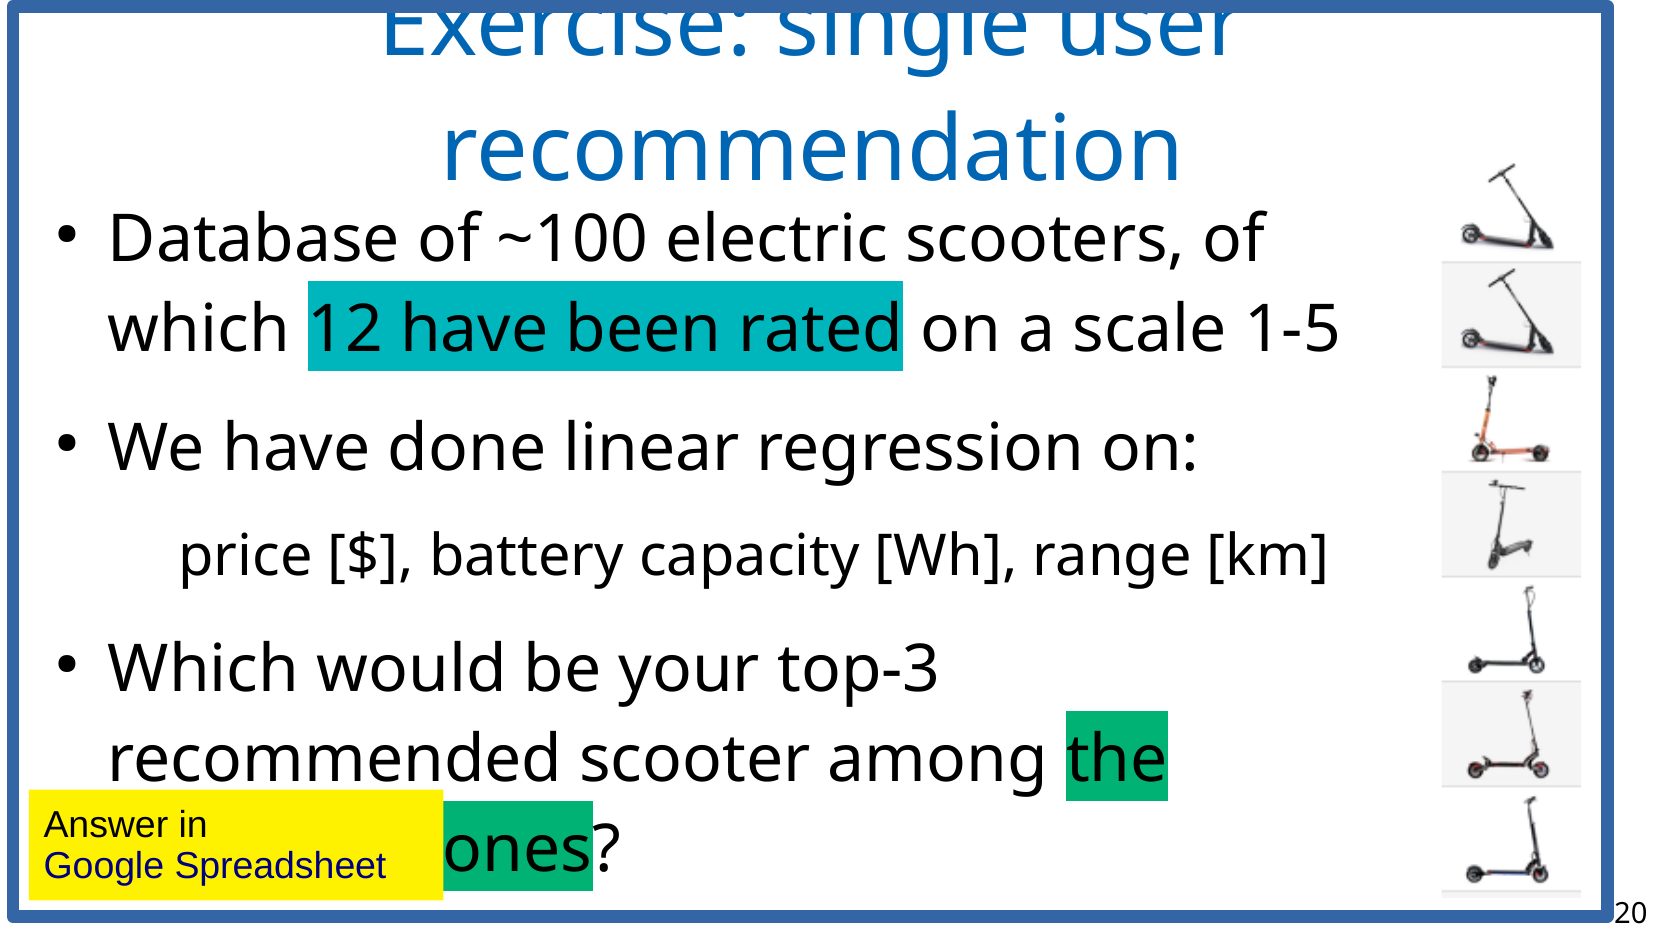

# Exercise: single user recommendation
Database of ~100 electric scooters, of which 12 have been rated on a scale 1-5
We have done linear regression on:
price [$], battery capacity [Wh], range [km]
Which would be your top-3 recommended scooter among the remaining ones?
Answer in
Google Spreadsheet
20